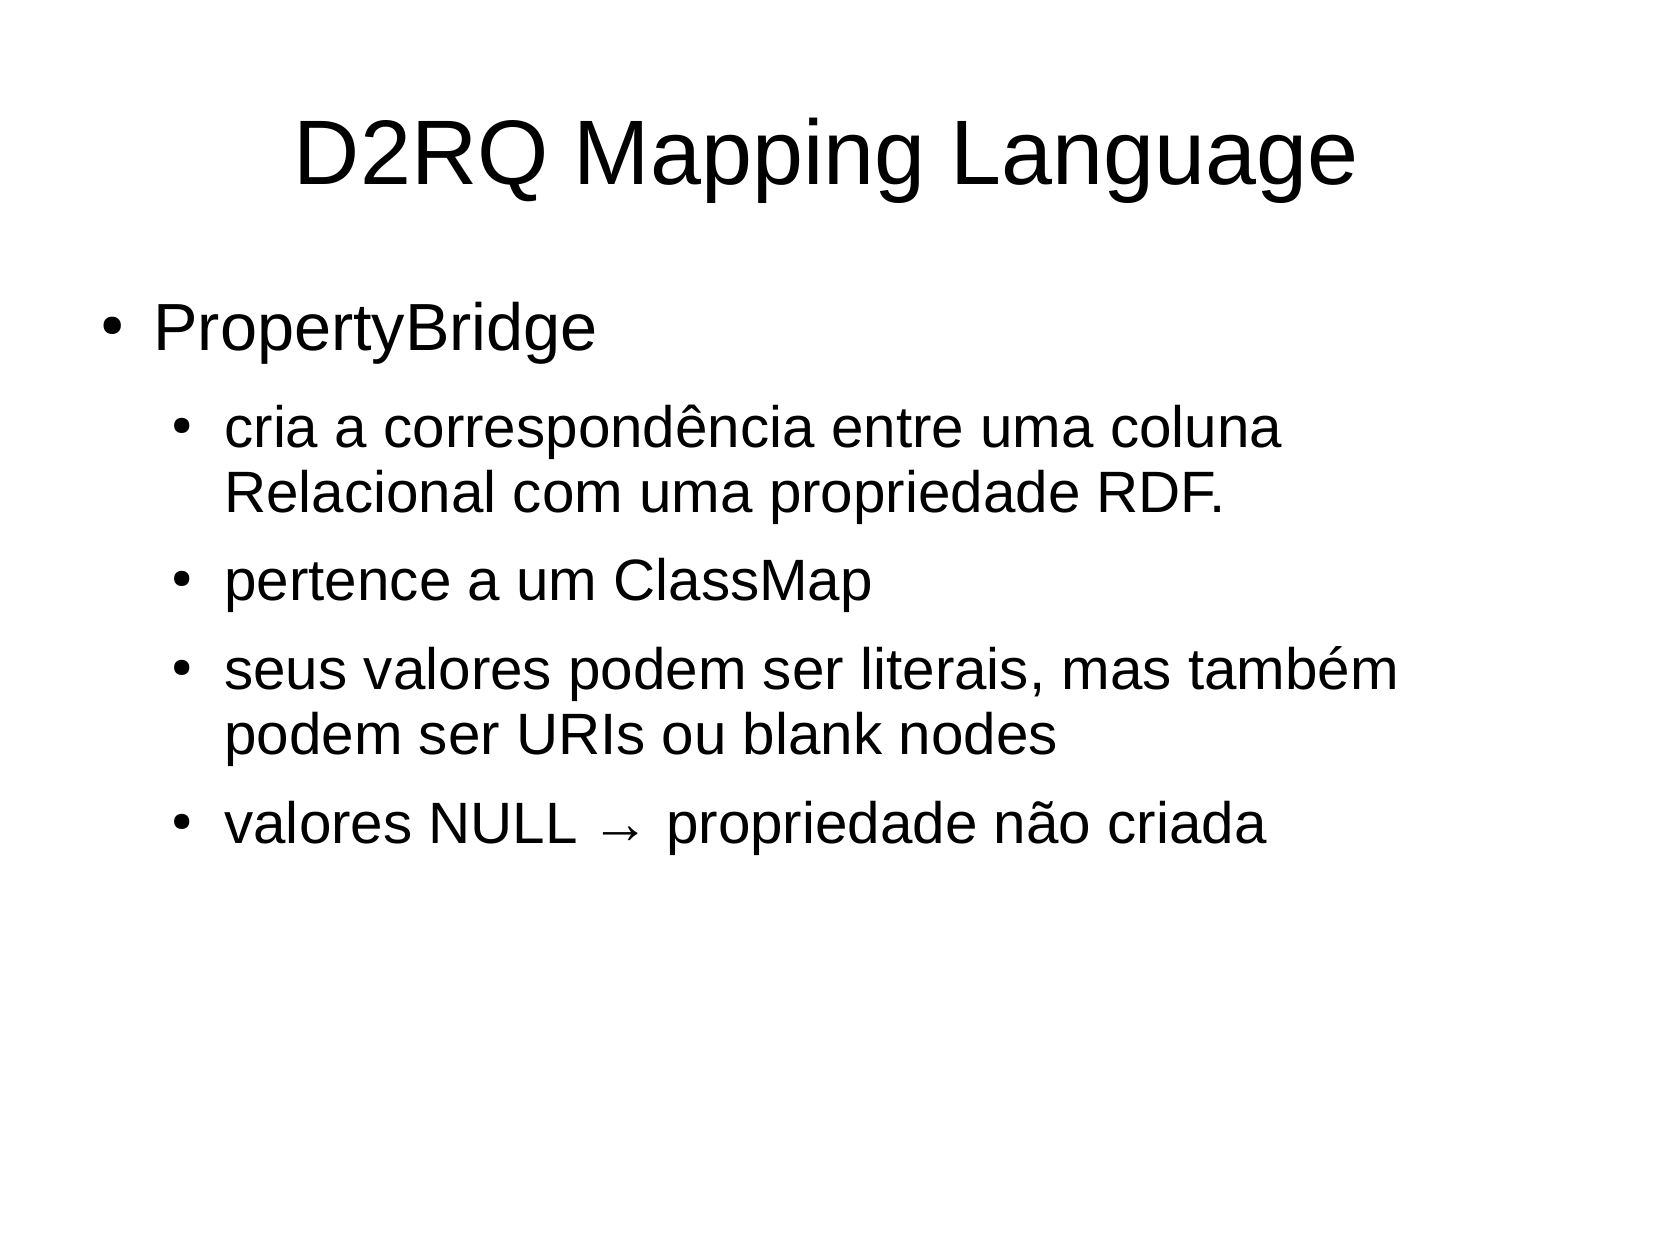

# D2RQ Mapping Language
PropertyBridge
cria a correspondência entre uma coluna Relacional com uma propriedade RDF.
pertence a um ClassMap
seus valores podem ser literais, mas também podem ser URIs ou blank nodes
valores NULL → propriedade não criada